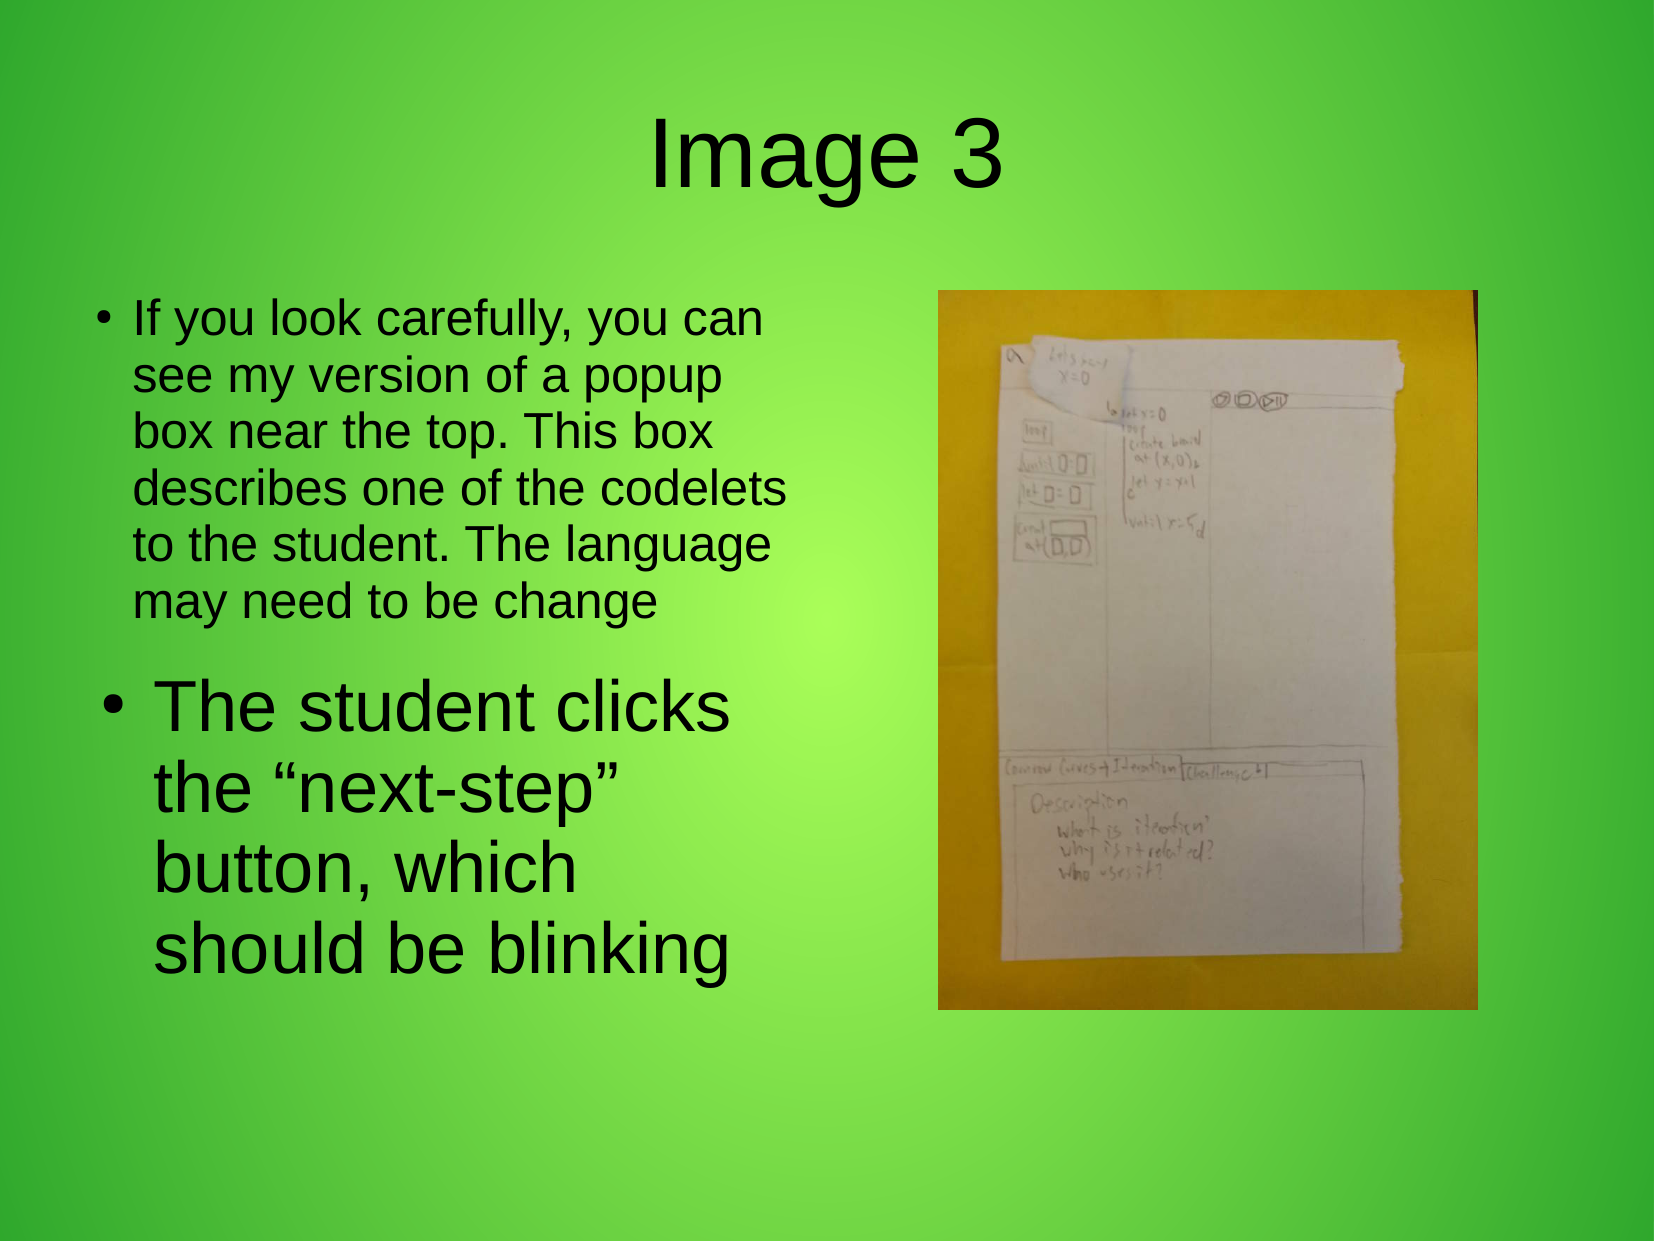

# Image 3
If you look carefully, you can see my version of a popup box near the top. This box describes one of the codelets to the student. The language may need to be change
The student clicks the “next-step” button, which should be blinking